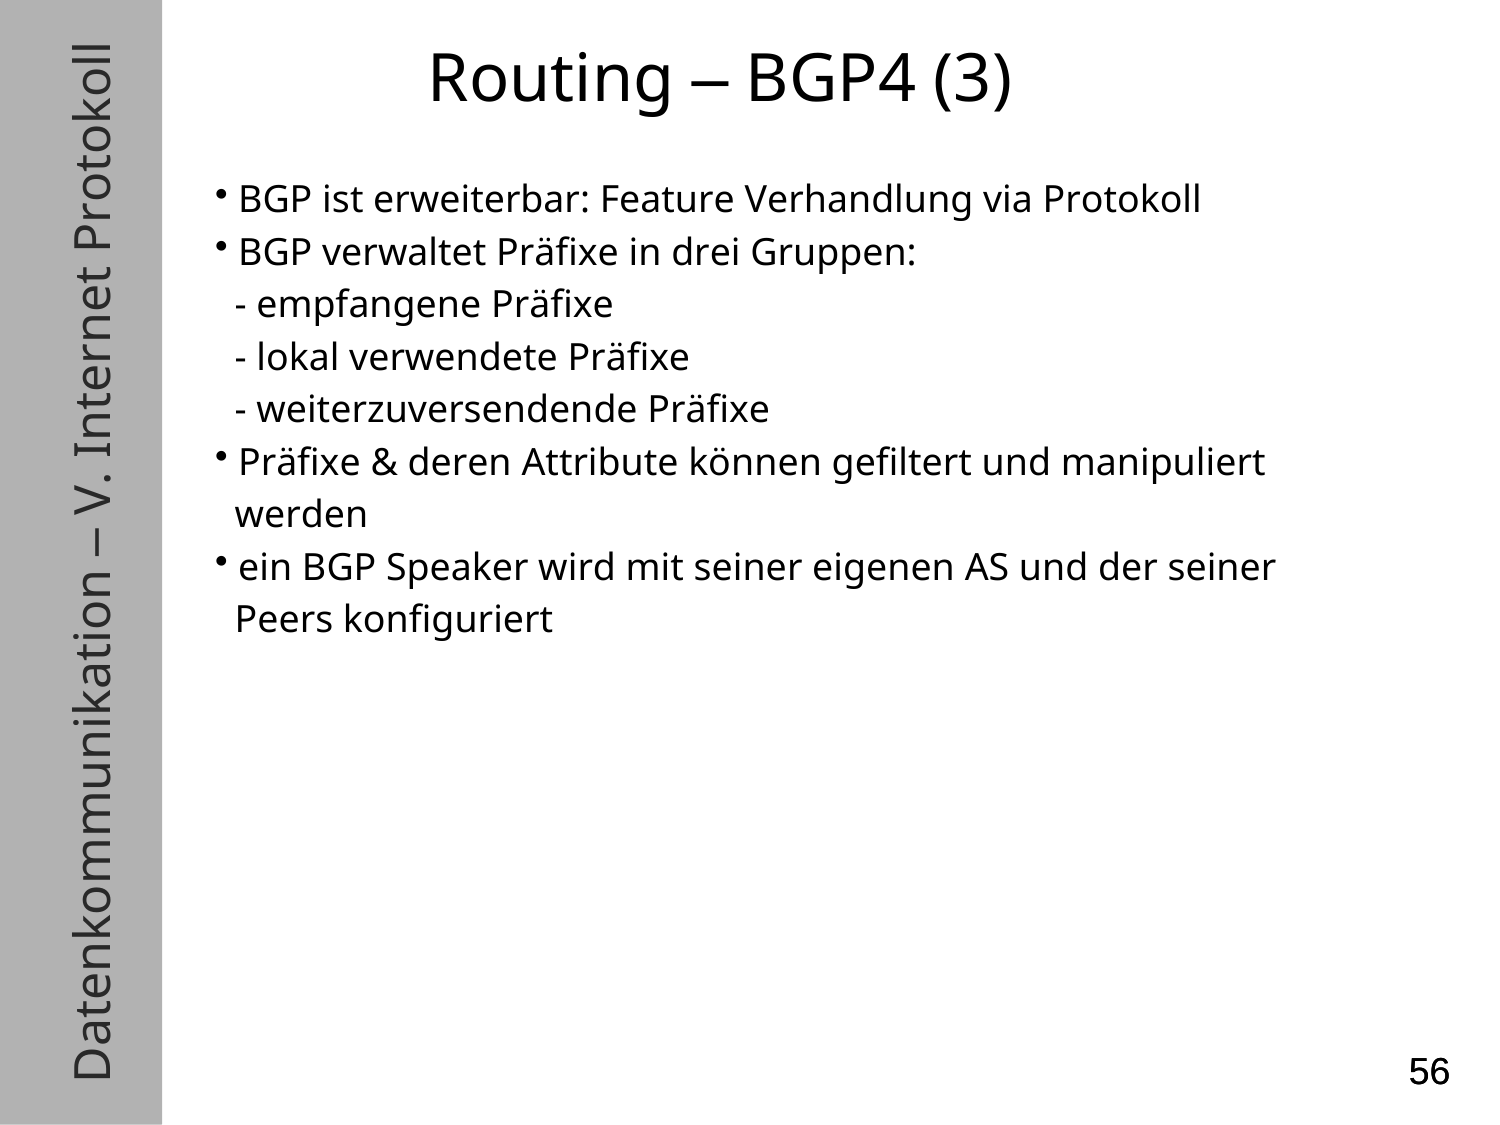

Routing – BGP4 (3)
 BGP ist erweiterbar: Feature Verhandlung via Protokoll
 BGP verwaltet Präfixe in drei Gruppen:
 - empfangene Präfixe
 - lokal verwendete Präfixe
 - weiterzuversendende Präfixe
 Präfixe & deren Attribute können gefiltert und manipuliert
 werden
 ein BGP Speaker wird mit seiner eigenen AS und der seiner
 Peers konfiguriert
Datenkommunikation – V. Internet Protokoll